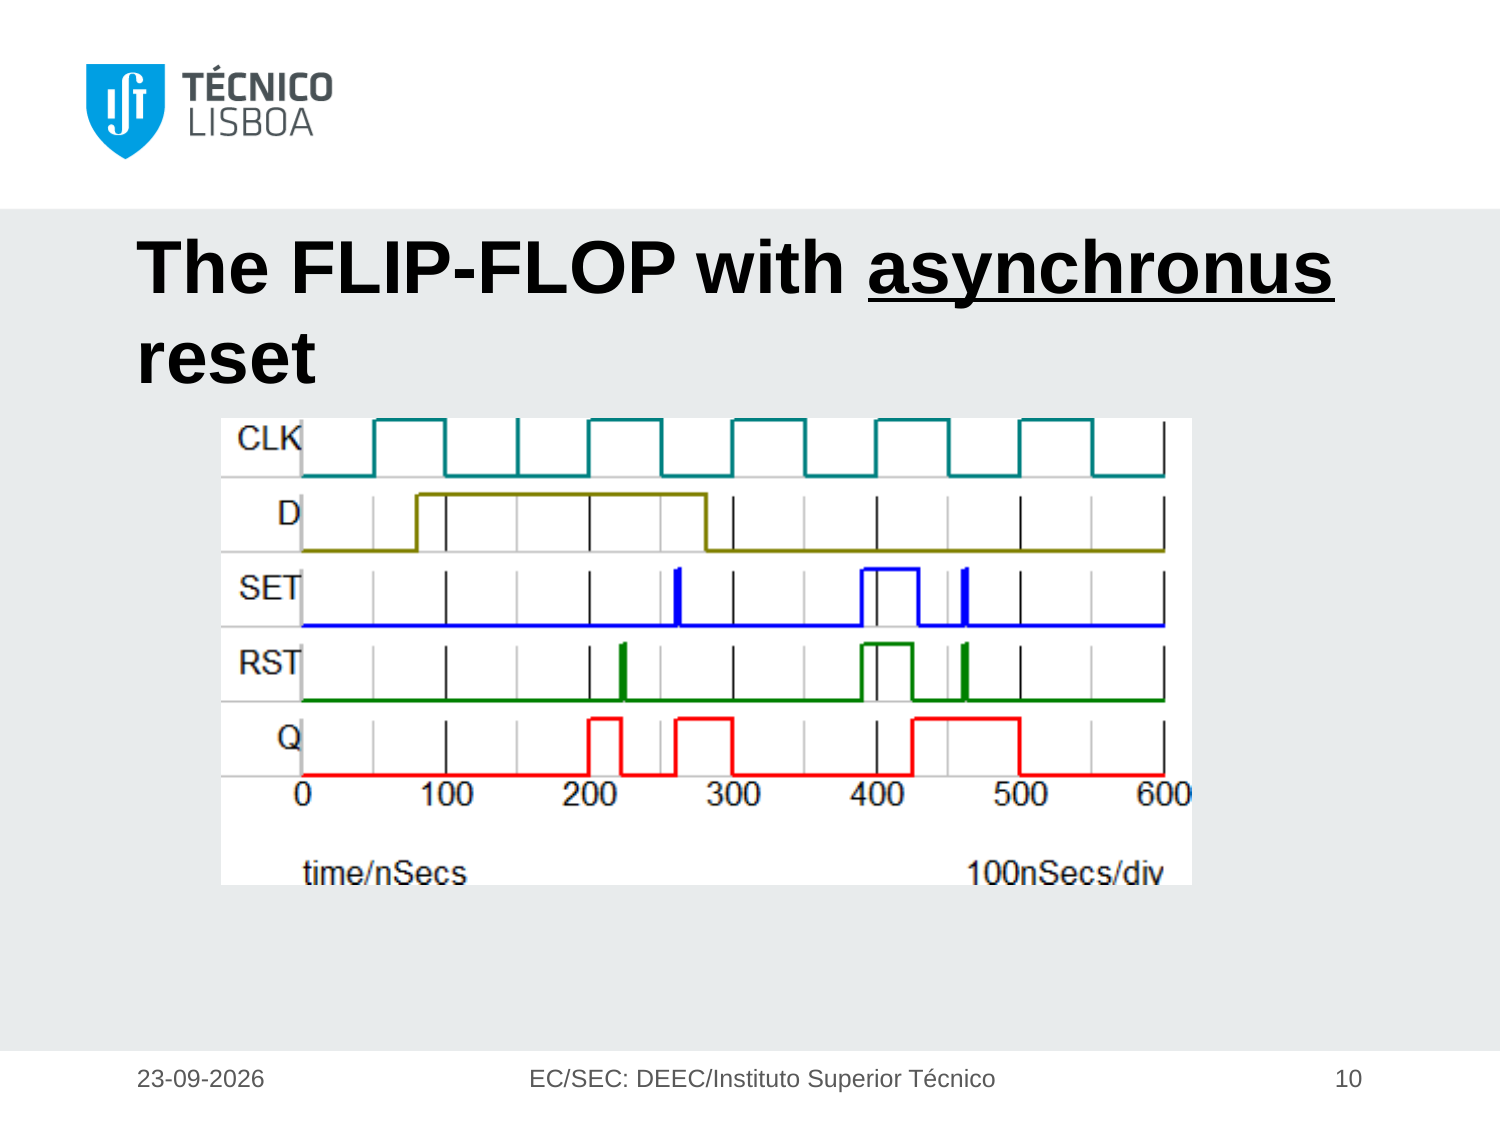

# The FLIP-FLOP with asynchronus reset
EC/SEC: DEEC/Instituto Superior Técnico